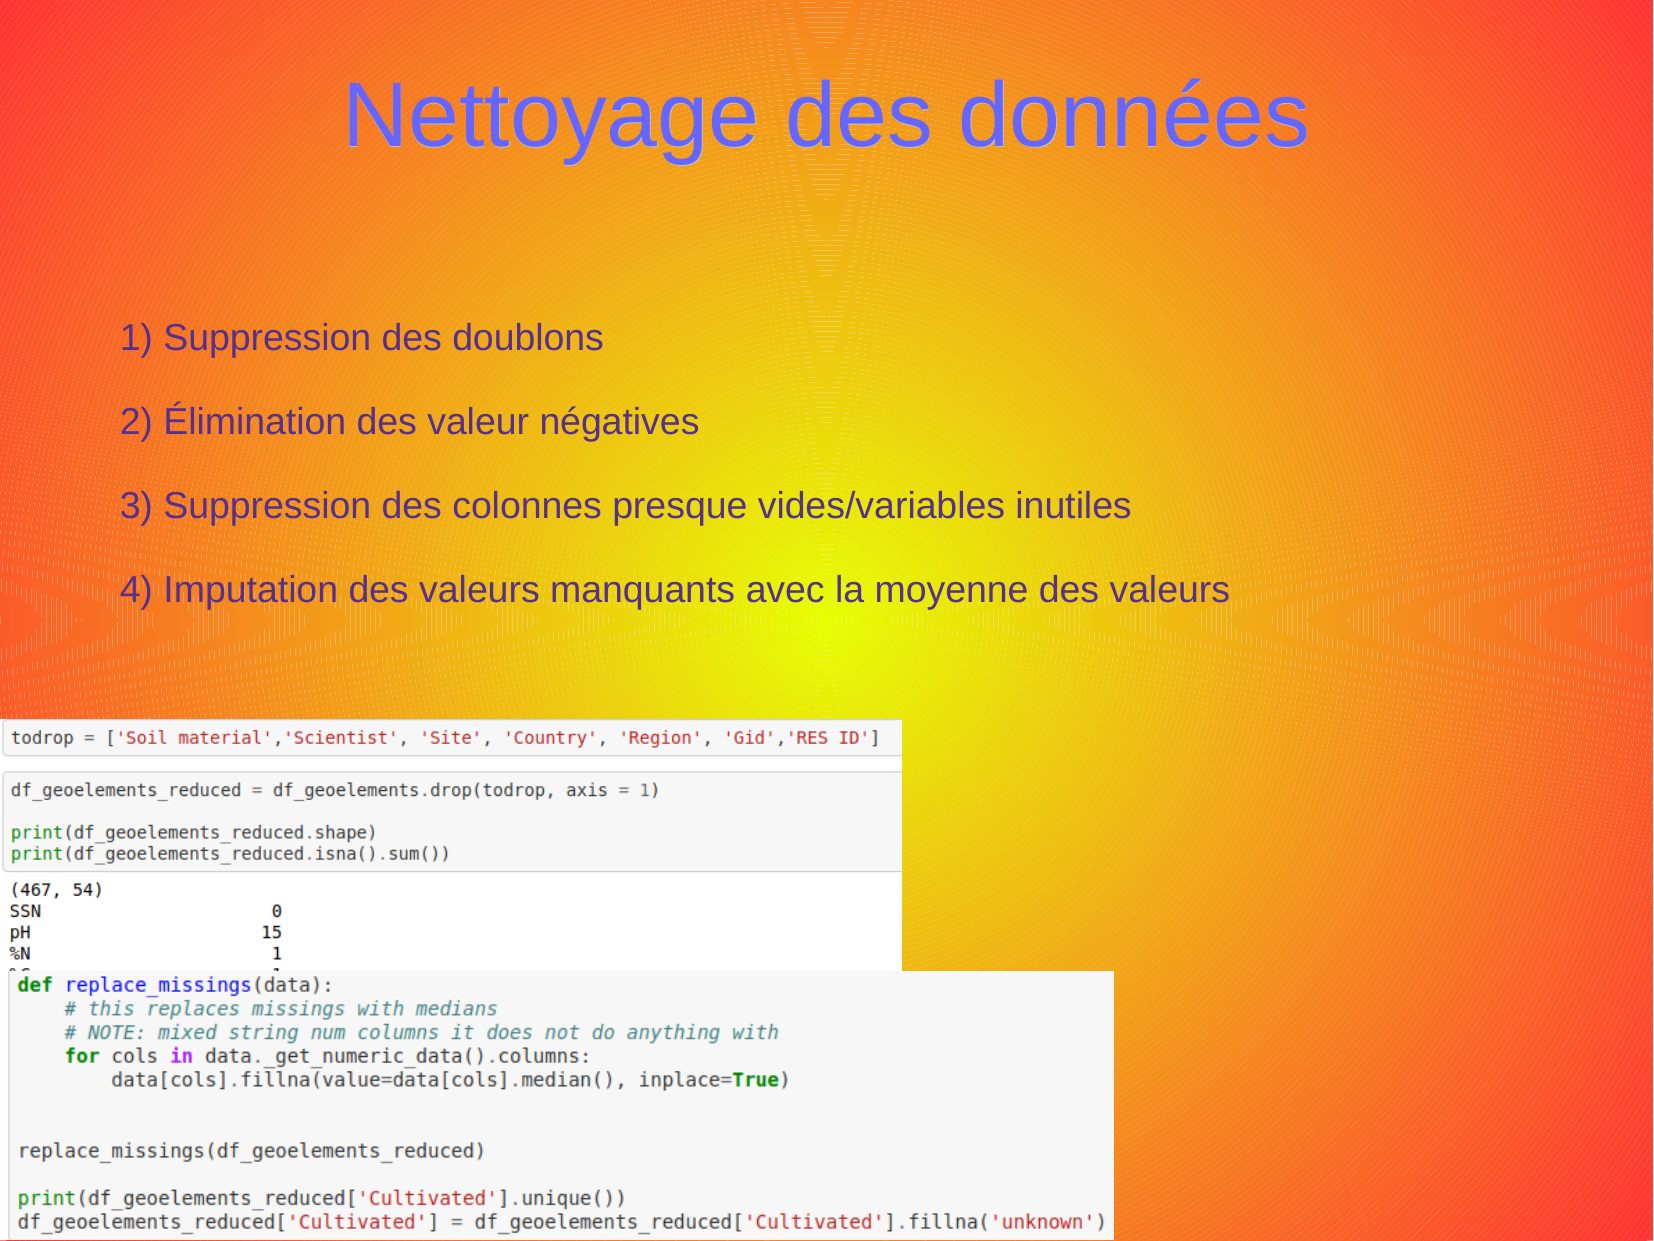

# Nettoyage des données
1) Suppression des doublons
2) Élimination des valeur négatives
3) Suppression des colonnes presque vides/variables inutiles
4) Imputation des valeurs manquants avec la moyenne des valeurs